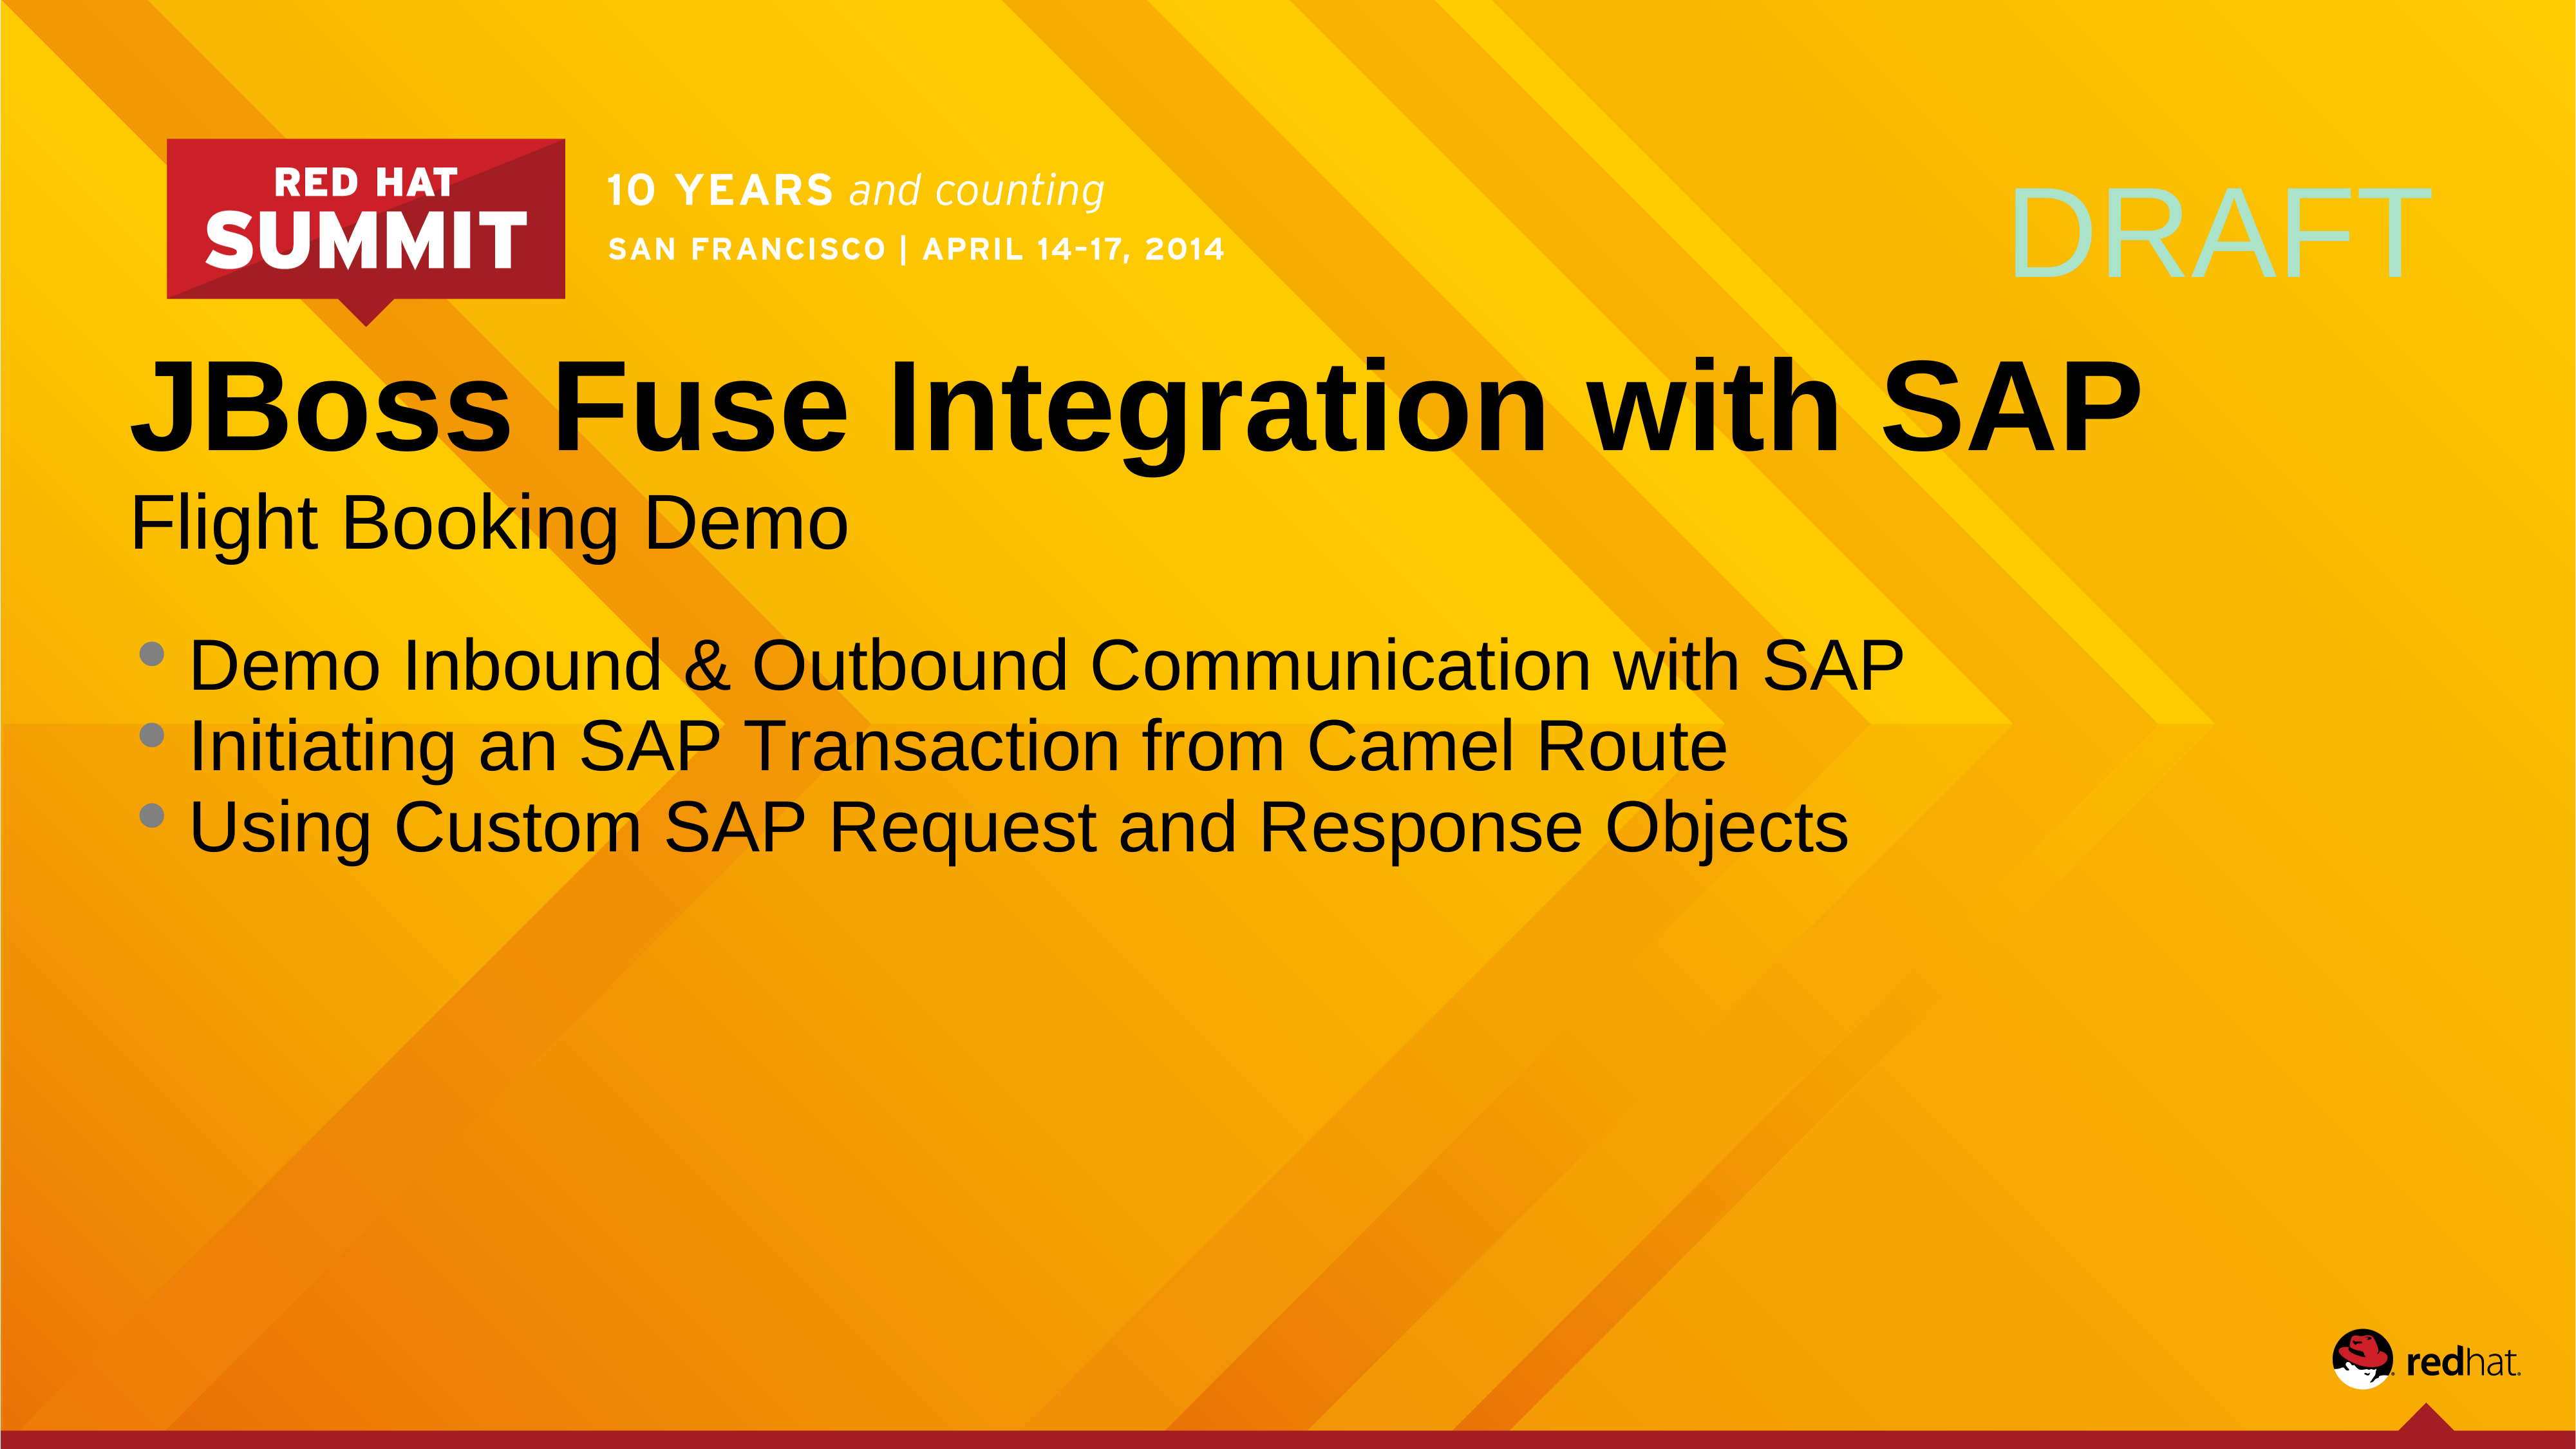

# JBoss Fuse Integration with SAP Flight Booking Demo
Demo Inbound & Outbound Communication with SAP
Initiating an SAP Transaction from Camel Route
Using Custom SAP Request and Response Objects